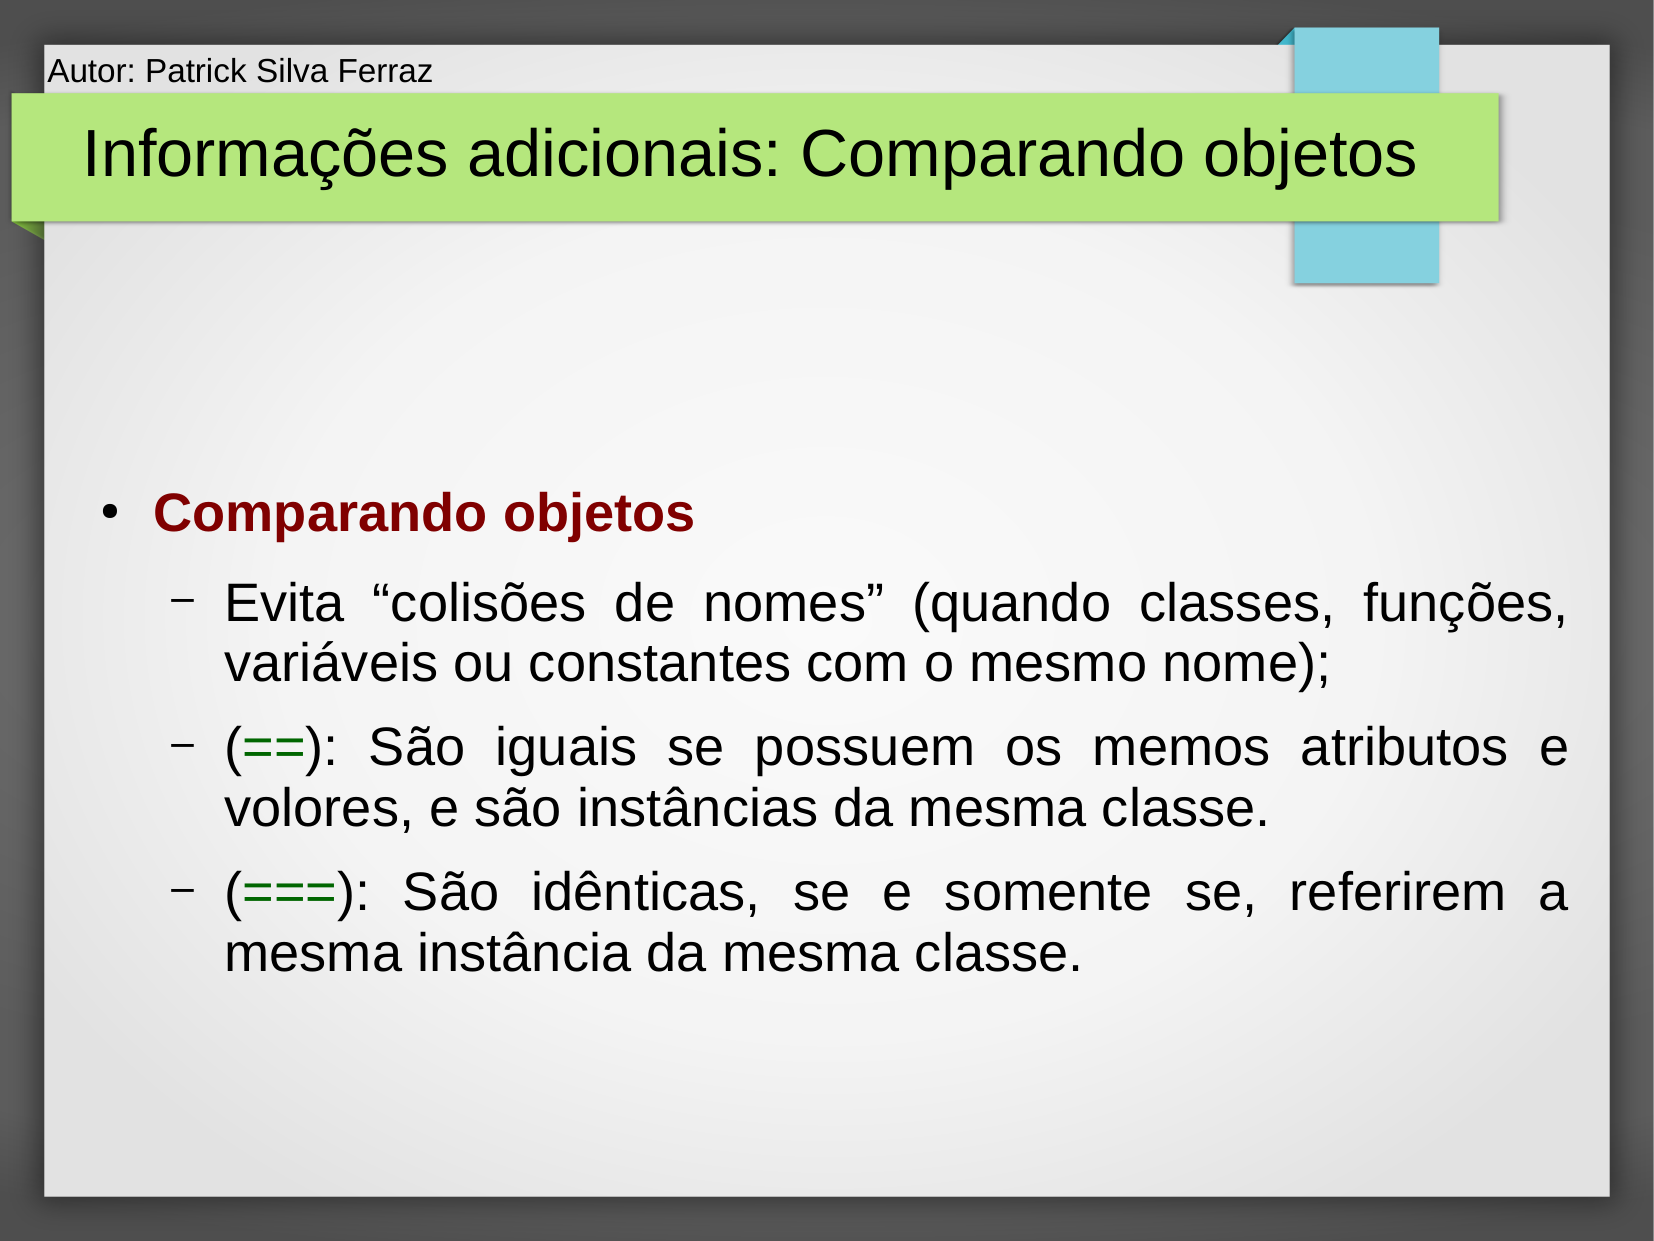

Autor: Patrick Silva Ferraz
# Informações adicionais: Comparando objetos
Comparando objetos
Evita “colisões de nomes” (quando classes, funções, variáveis ou constantes com o mesmo nome);
(==): São iguais se possuem os memos atributos e volores, e são instâncias da mesma classe.
(===): São idênticas, se e somente se, referirem a mesma instância da mesma classe.